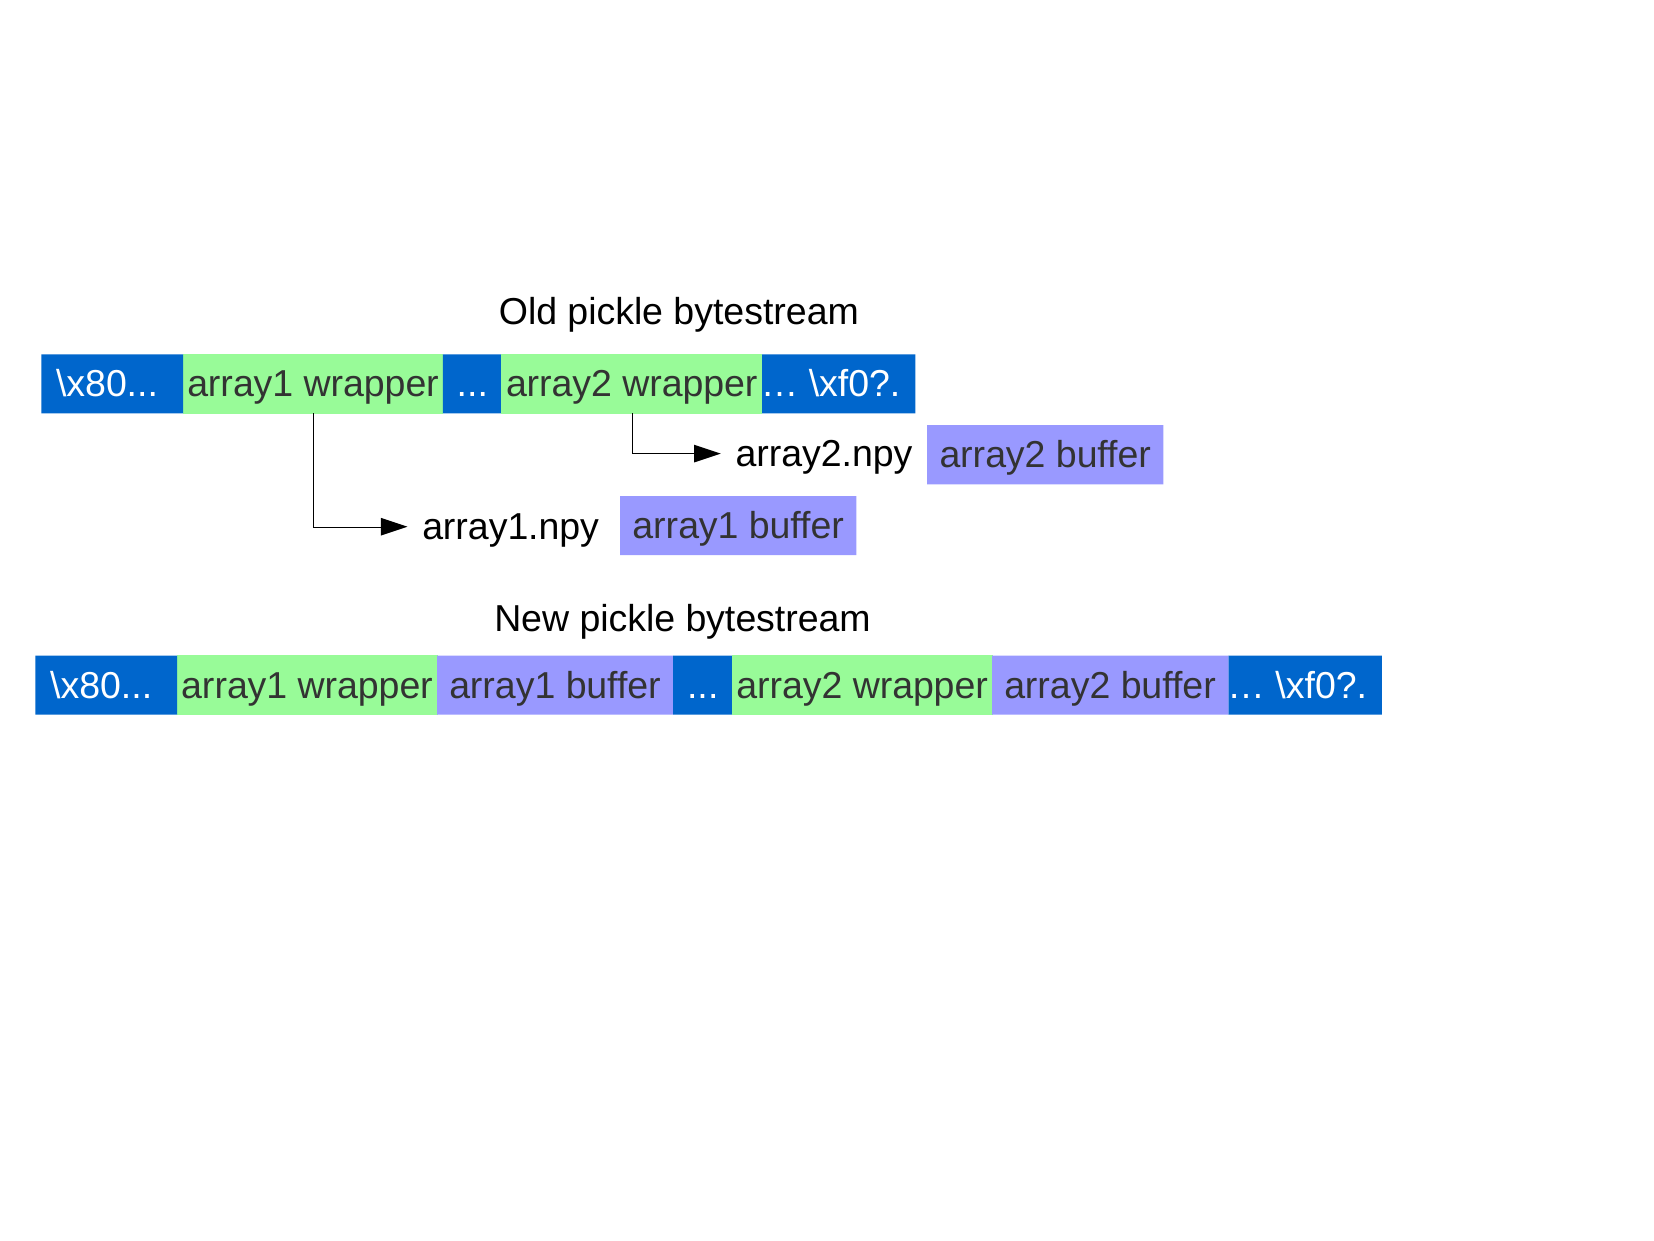

Old pickle bytestream
\x80...
array1 wrapper
...
array2 wrapper
… \xf0?.
array2.npy
array2 buffer
array1 buffer
array1.npy
New pickle bytestream
\x80...
array1 wrapper
array1 buffer
...
array2 wrapper
array2 buffer
… \xf0?.